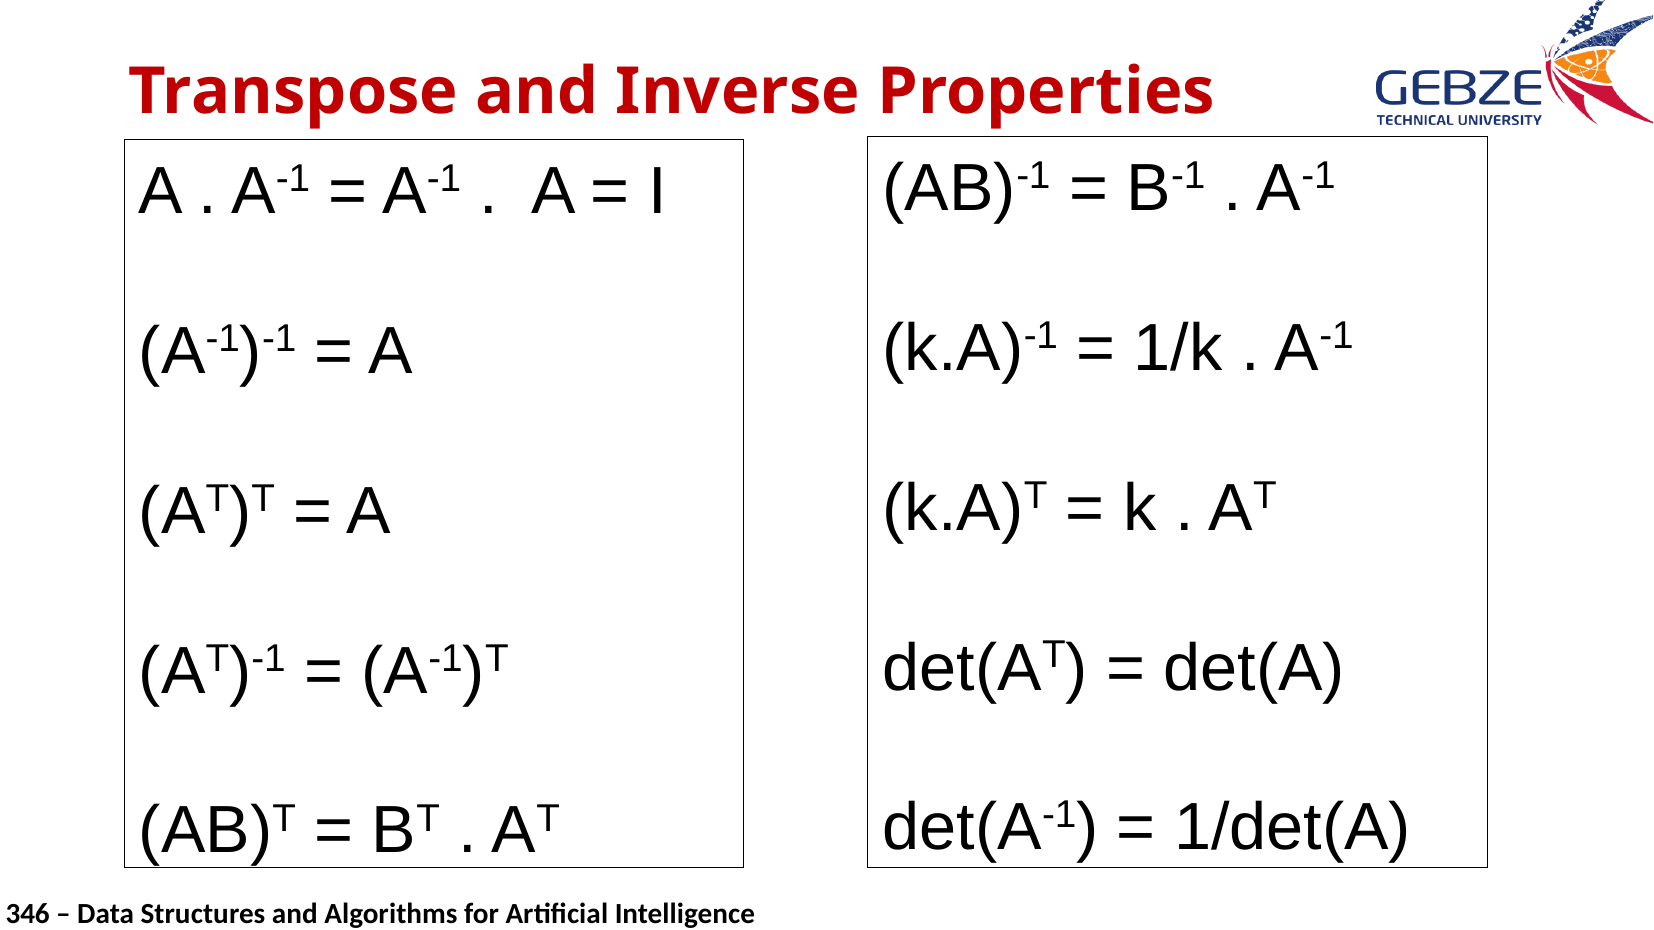

# Transpose and Inverse Properties
(AB)-1 = B-1 . A-1
(k.A)-1 = 1/k . A-1
(k.A)T = k . AT
det(AT) = det(A)
det(A-1) = 1/det(A)
det(A.B)=det(A).det(B)
A . A-1 = A-1 . A = I
(A-1)-1 = A
(AT)T = A
(AT)-1 = (A-1)T
(AB)T = BT . AT
(A+B)T = AT + BT